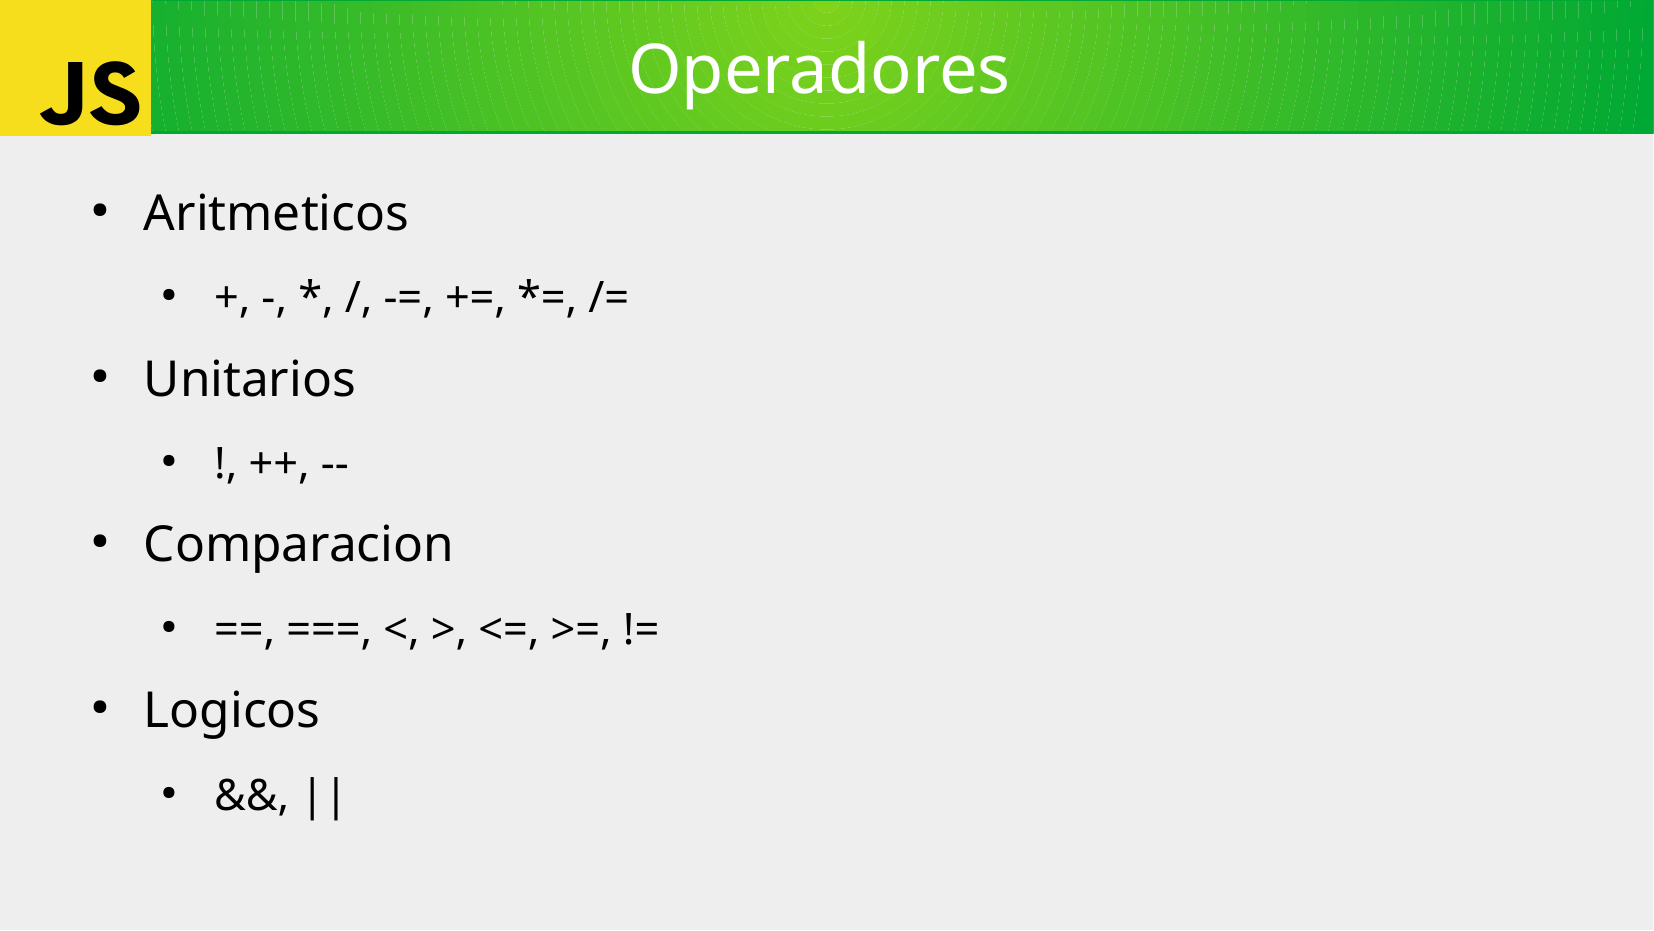

# Operadores
Aritmeticos
+, -, *, /, -=, +=, *=, /=
Unitarios
!, ++, --
Comparacion
==, ===, <, >, <=, >=, !=
Logicos
&&, ||